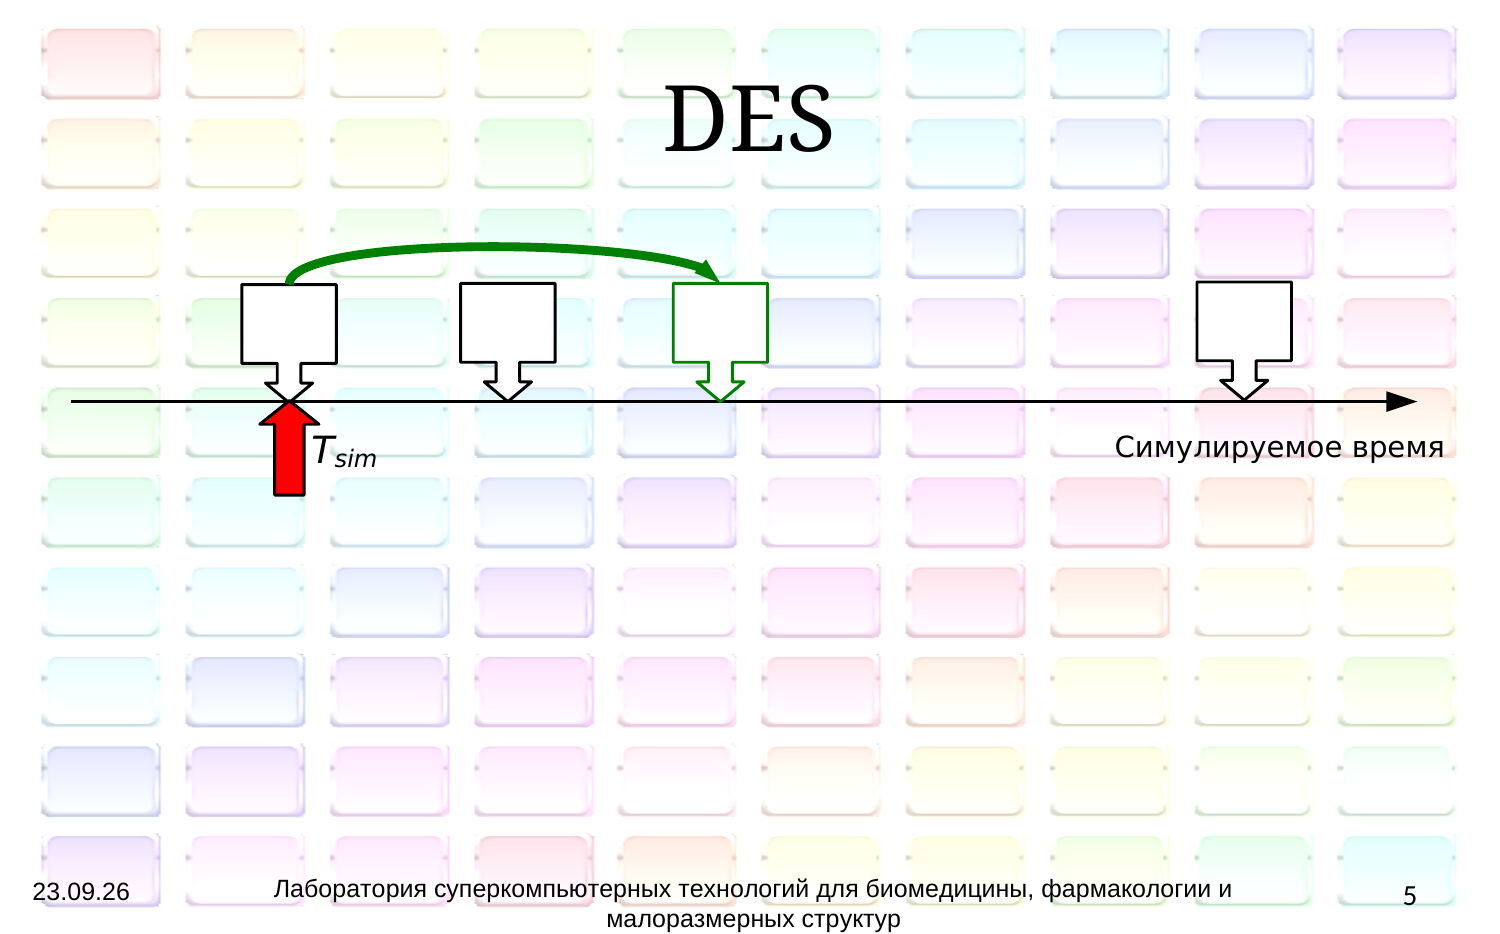

# DES
Tsim
Симулируемое время
Лаборатория суперкомпьютерных технологий для биомедицины, фармакологии и малоразмерных структур
4